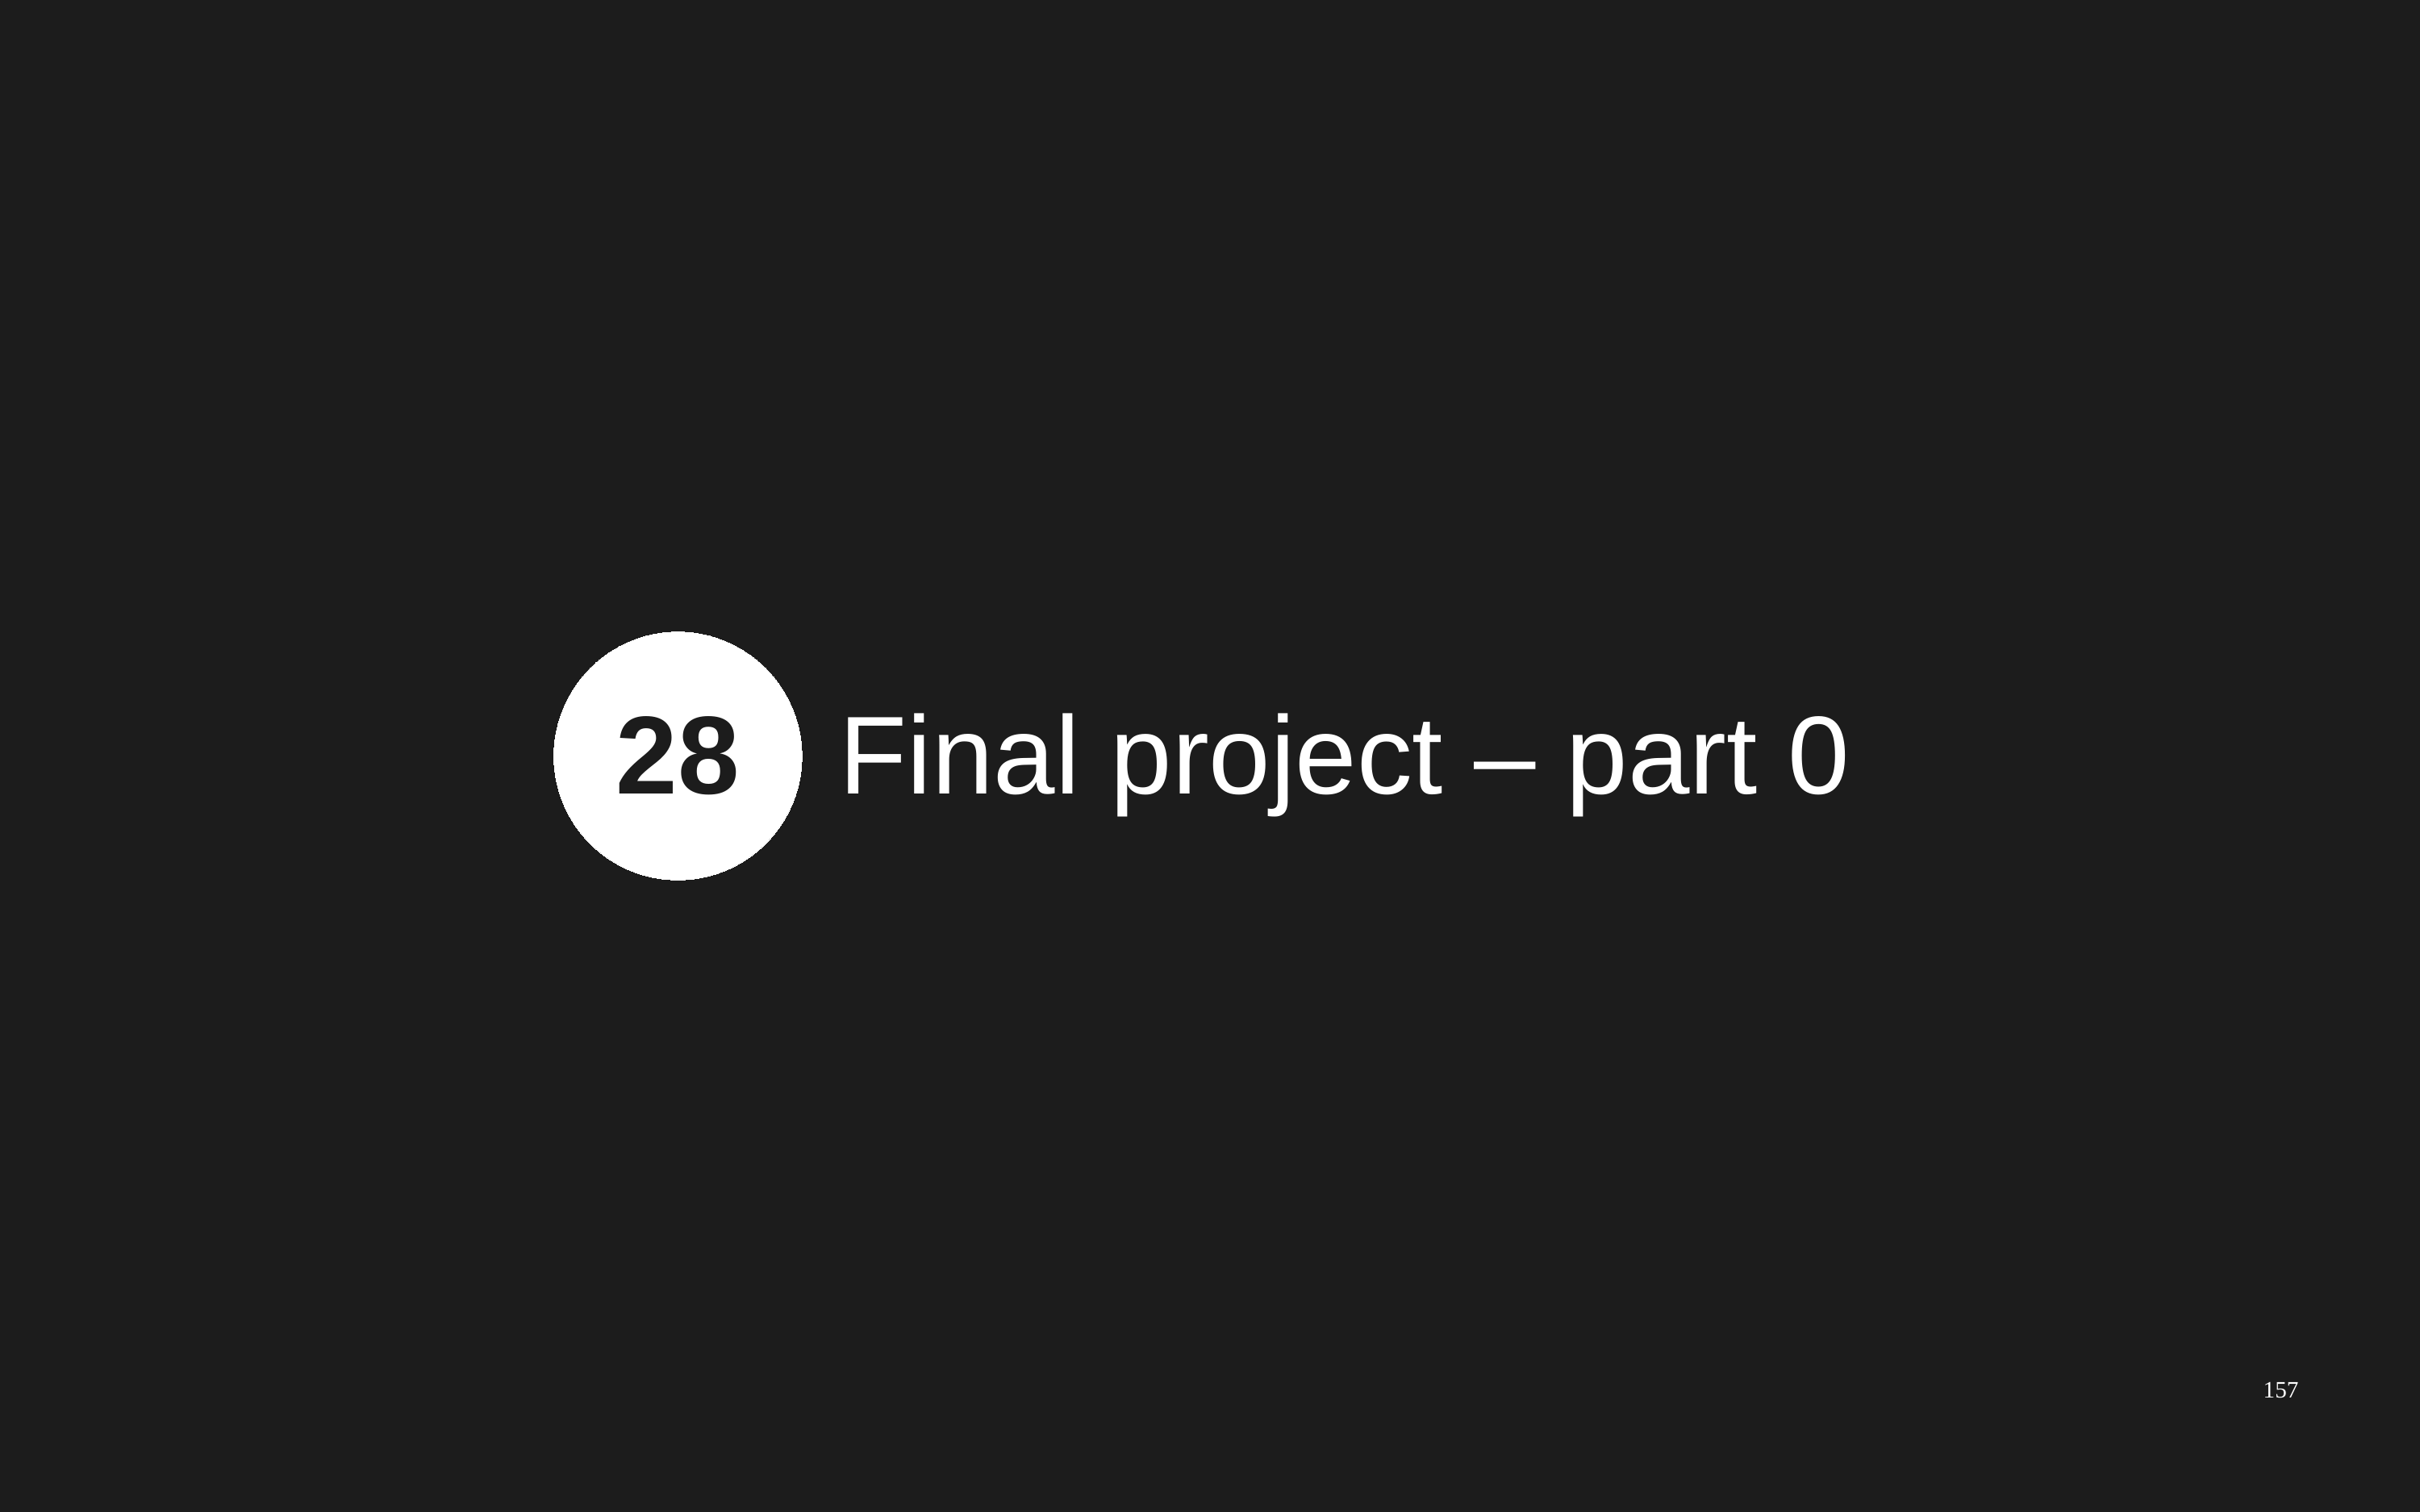

28
Final project – part 0
157